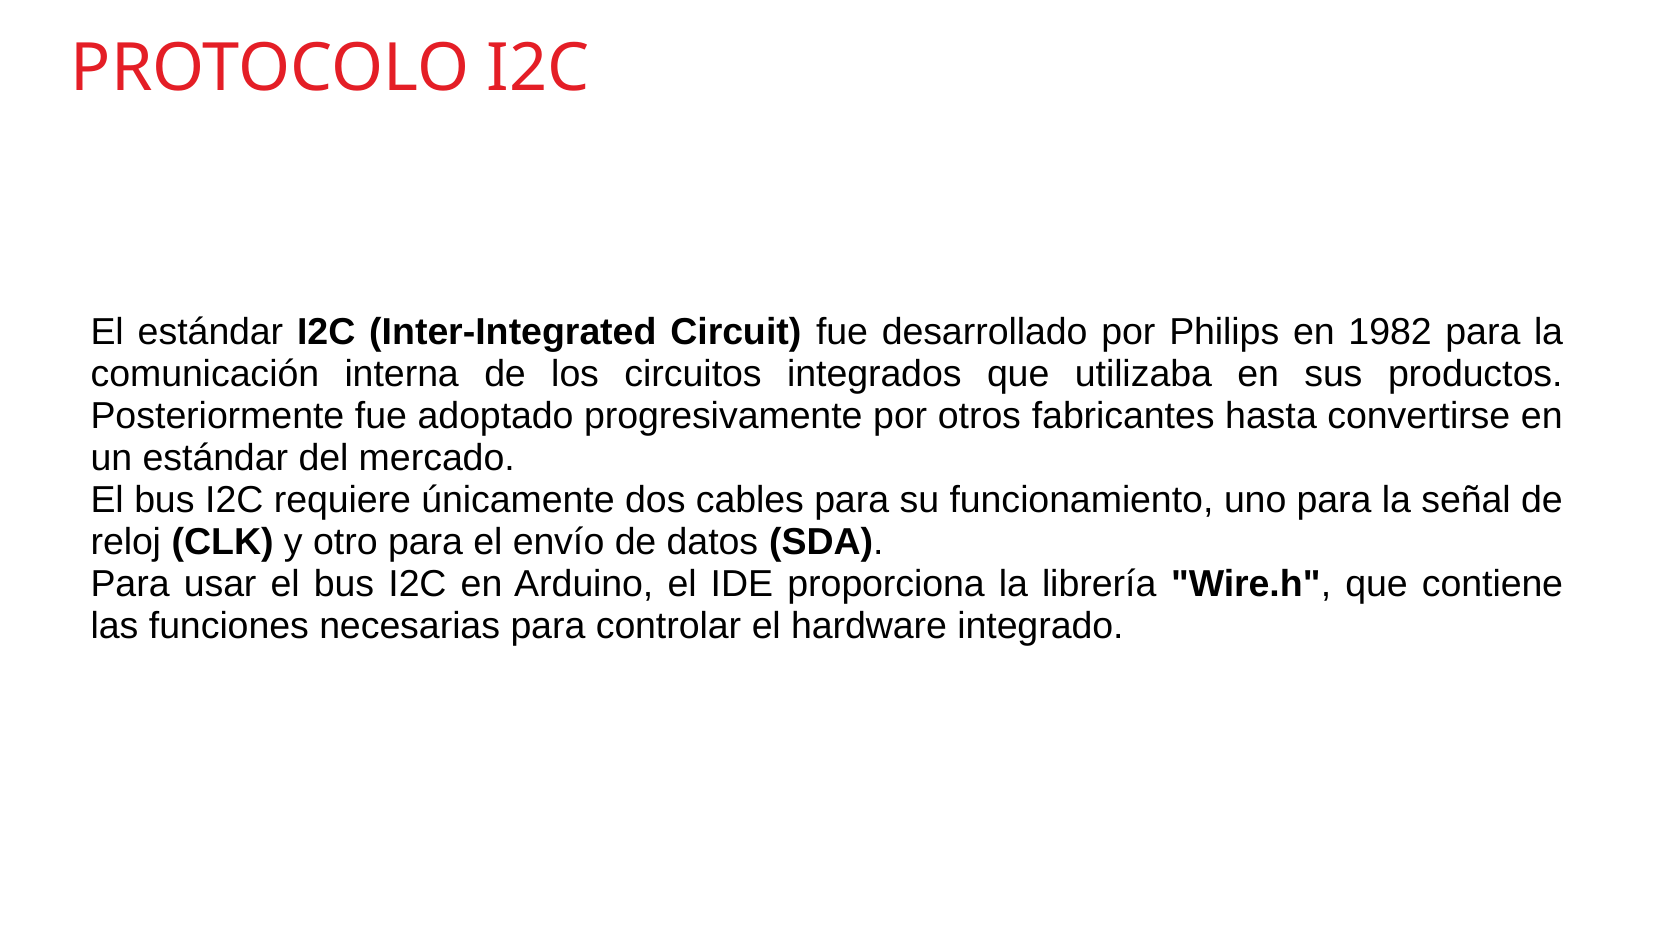

# PROTOCOLO I2C
El estándar I2C (Inter-Integrated Circuit) fue desarrollado por Philips en 1982 para la comunicación interna de los circuitos integrados que utilizaba en sus productos. Posteriormente fue adoptado progresivamente por otros fabricantes hasta convertirse en un estándar del mercado.
El bus I2C requiere únicamente dos cables para su funcionamiento, uno para la señal de reloj (CLK) y otro para el envío de datos (SDA).
Para usar el bus I2C en Arduino, el IDE proporciona la librería "Wire.h", que contiene las funciones necesarias para controlar el hardware integrado.